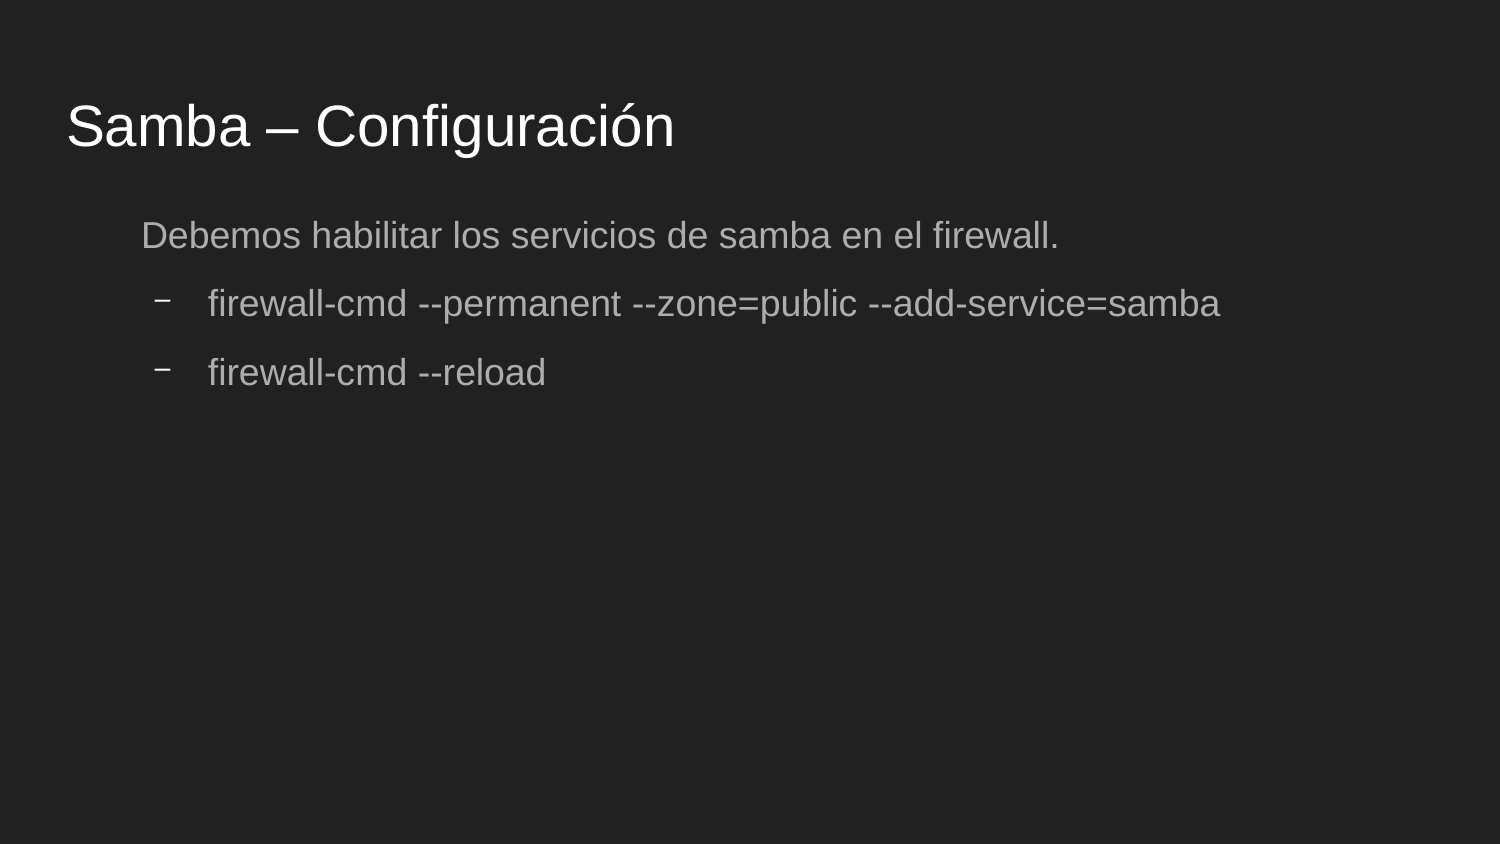

# Samba – Configuración
Debemos habilitar los servicios de samba en el firewall.
firewall-cmd --permanent --zone=public --add-service=samba
firewall-cmd --reload